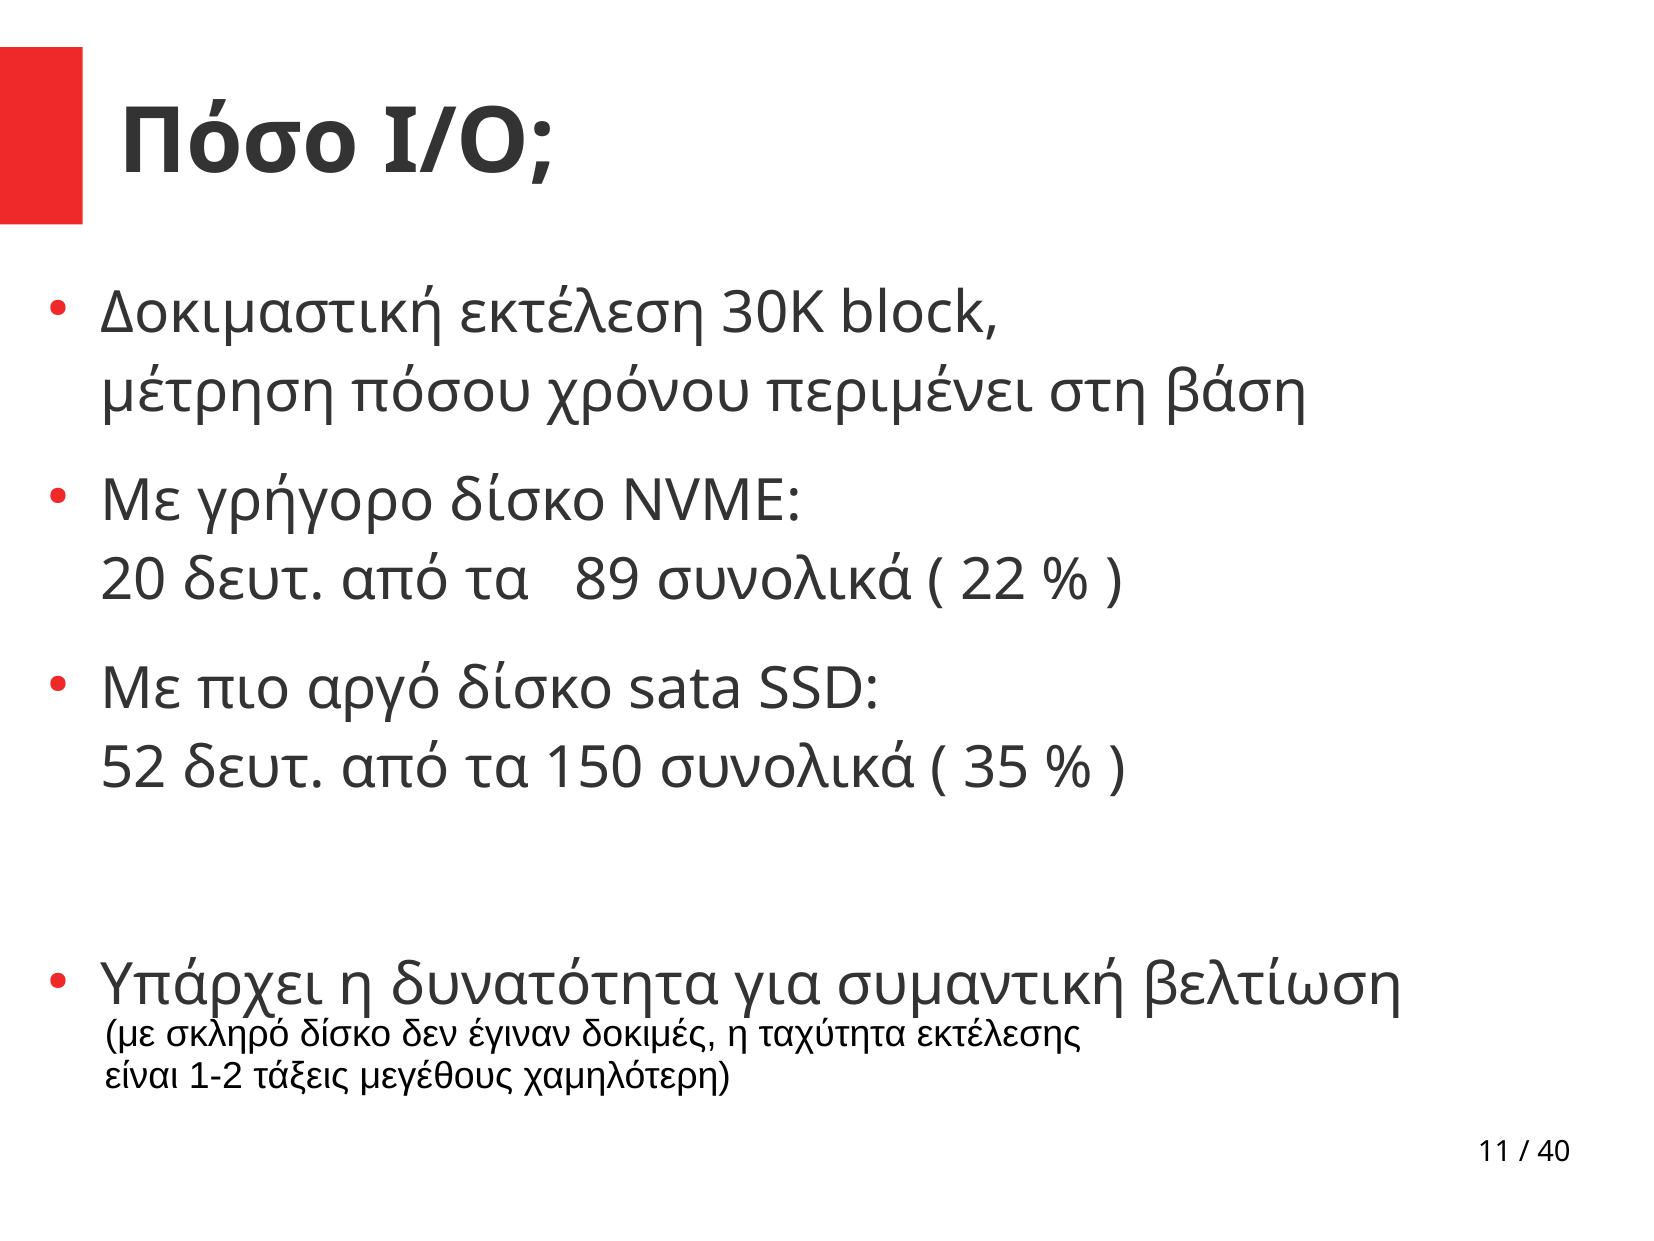

# Πόσο I/O;
Δοκιμαστική εκτέλεση 30K block,
μέτρηση πόσου χρόνου περιμένει στη βάση
Με γρήγορο δίσκο NVME:
20 δευτ. από τα 89 συνολικά ( 22 % )
Με πιο αργό δίσκο sata SSD:
52 δευτ. από τα 150 συνολικά ( 35 % )
Υπάρχει η δυνατότητα για συμαντική βελτίωση
(με σκληρό δίσκο δεν έγιναν δοκιμές, η ταχύτητα εκτέλεσης
είναι 1-2 τάξεις μεγέθους χαμηλότερη)
11